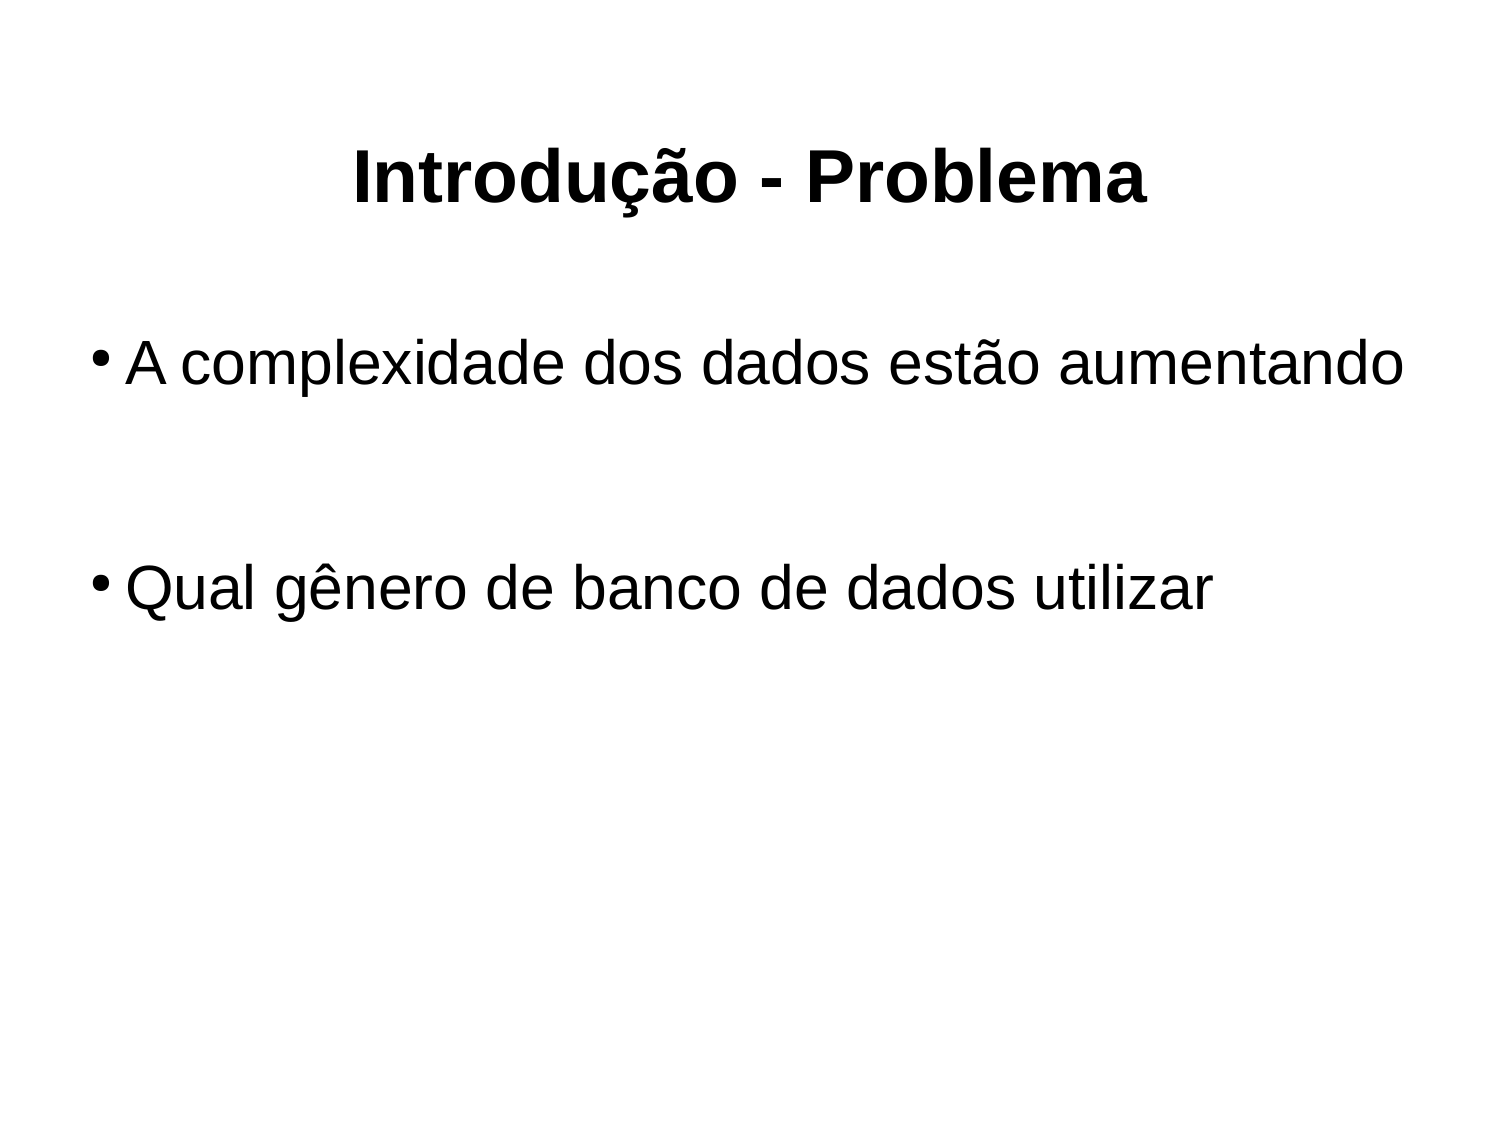

Introdução - Problema
A complexidade dos dados estão aumentando
Qual gênero de banco de dados utilizar